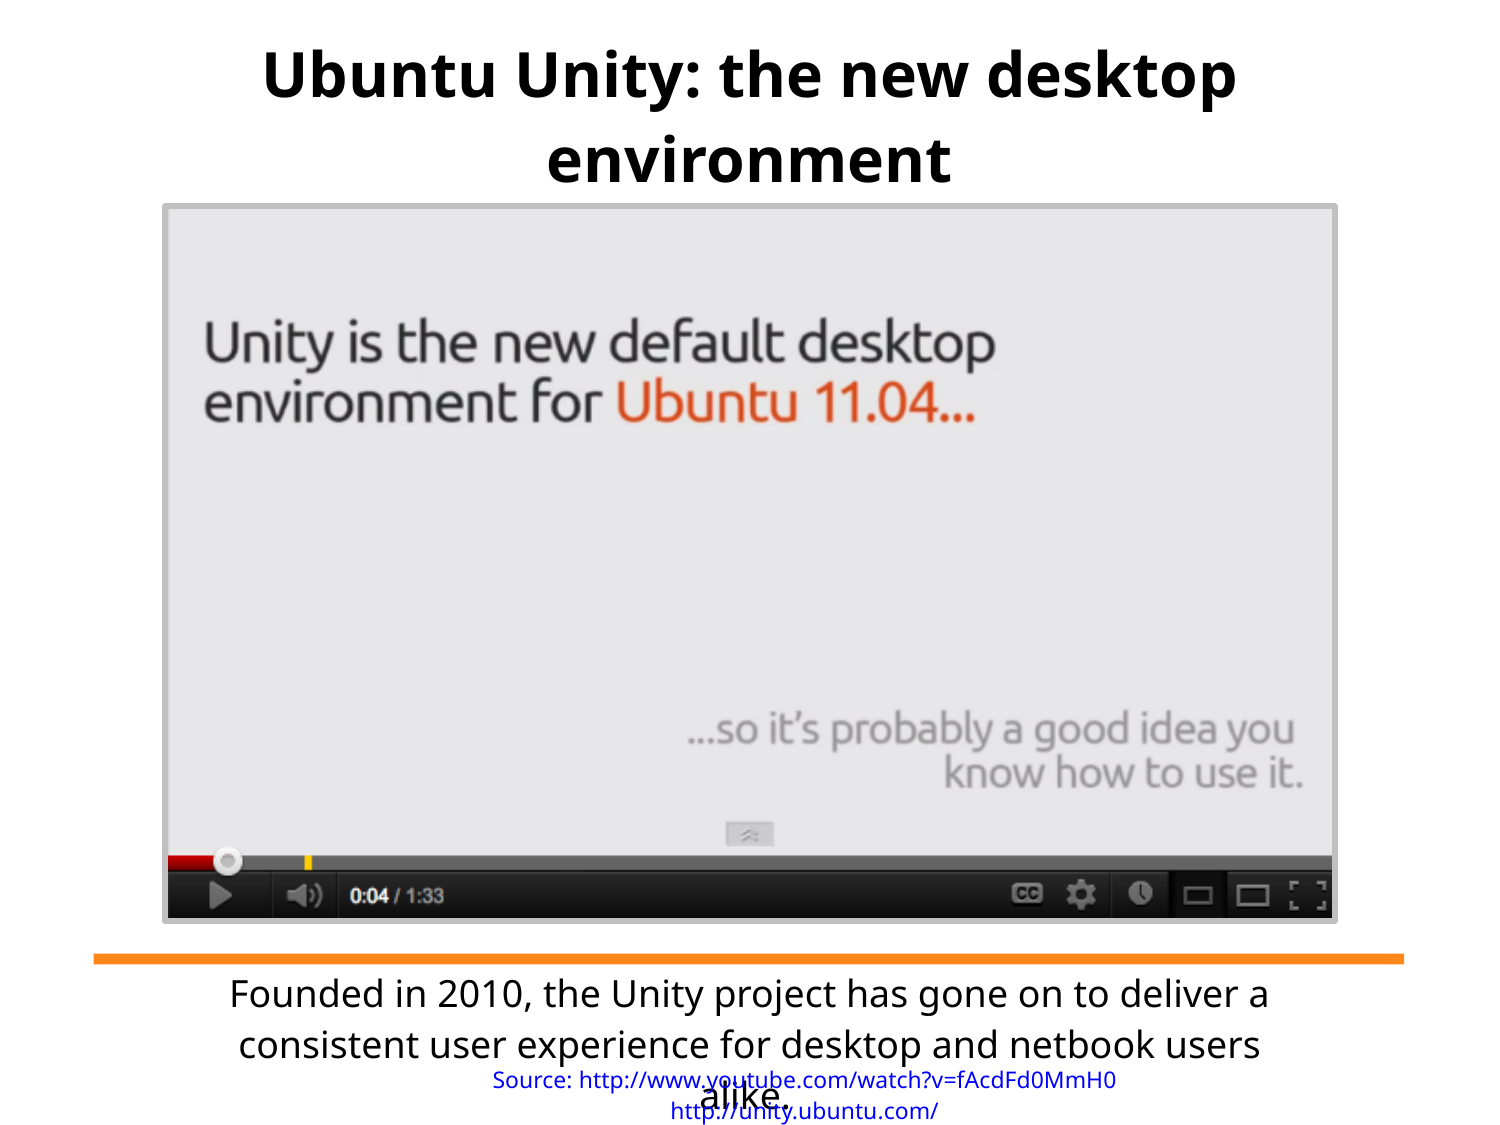

# Ubuntu Unity: the new desktop environment
Founded in 2010, the Unity project has gone on to deliver a consistent user experience for desktop and netbook users alike.
Source: http://www.youtube.com/watch?v=fAcdFd0MmH0
http://unity.ubuntu.com/